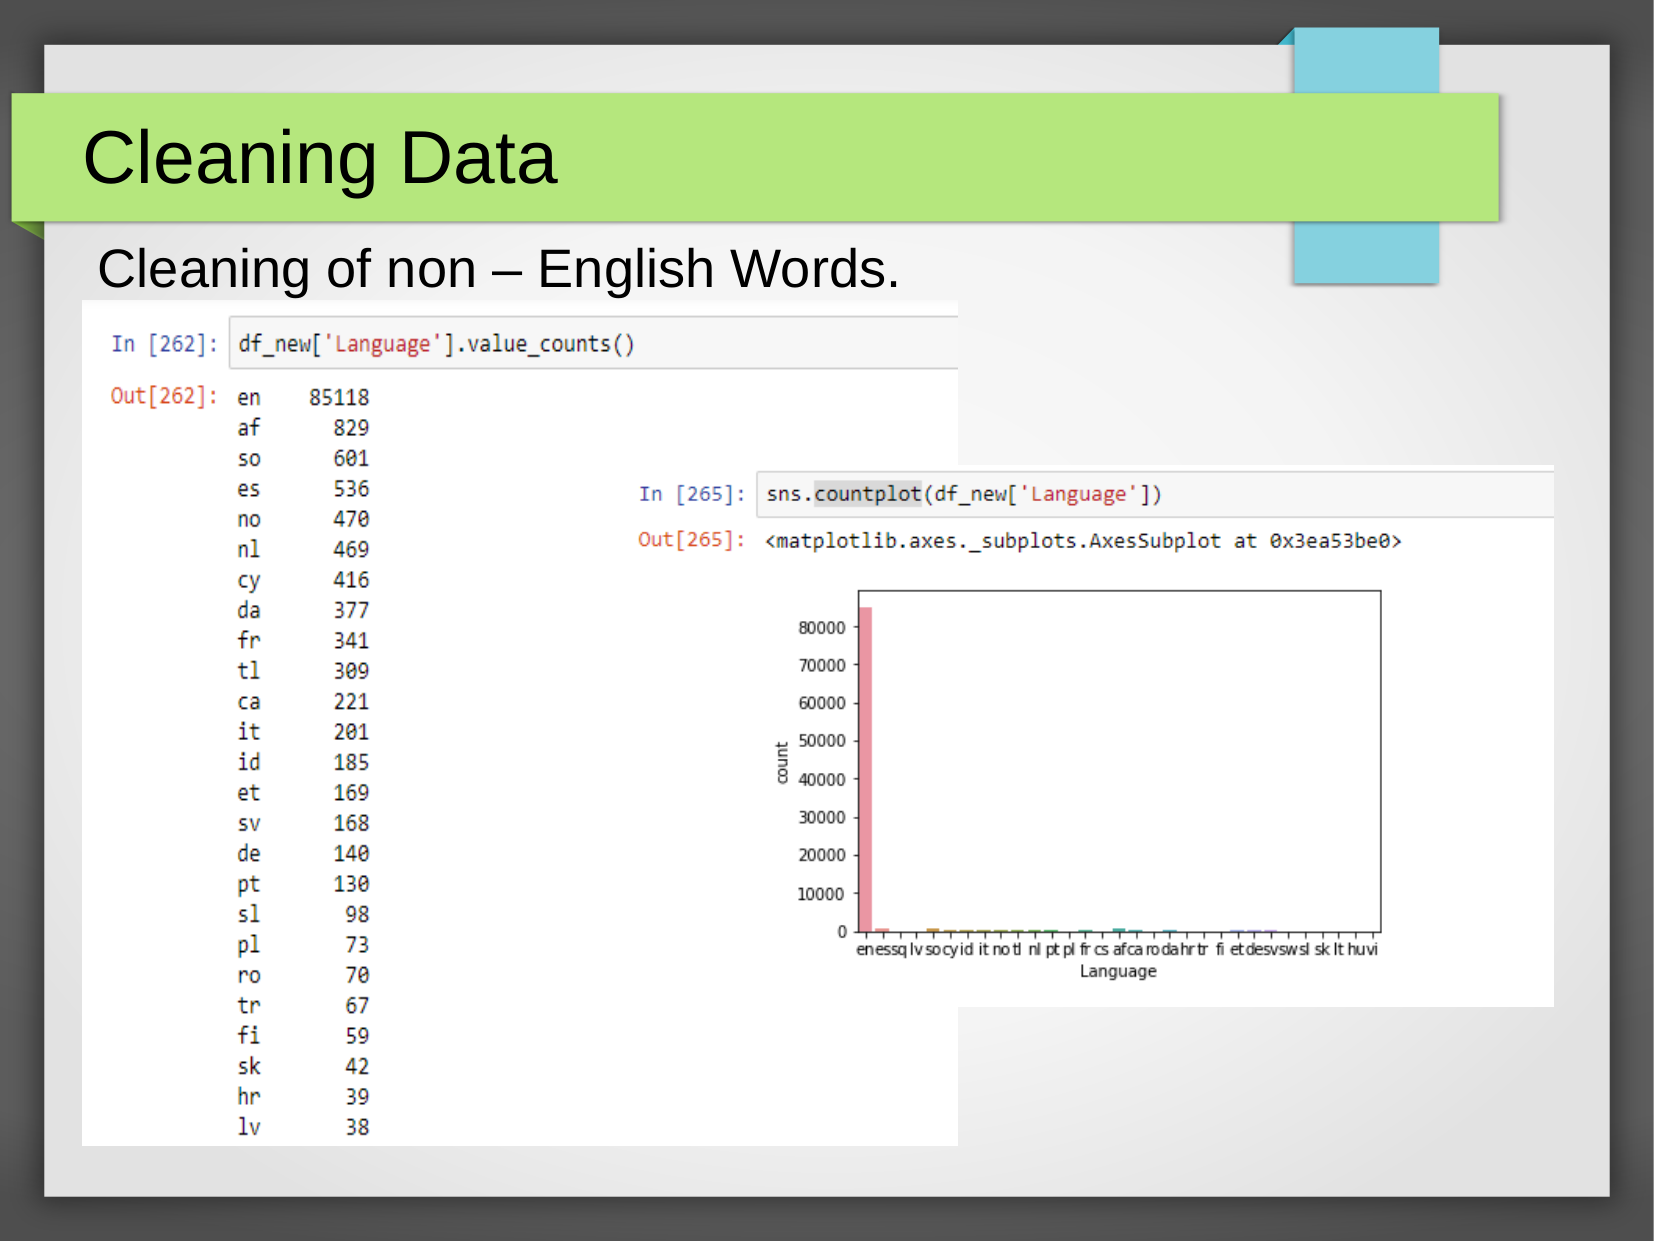

# Cleaning Data
 Cleaning of non – English Words.